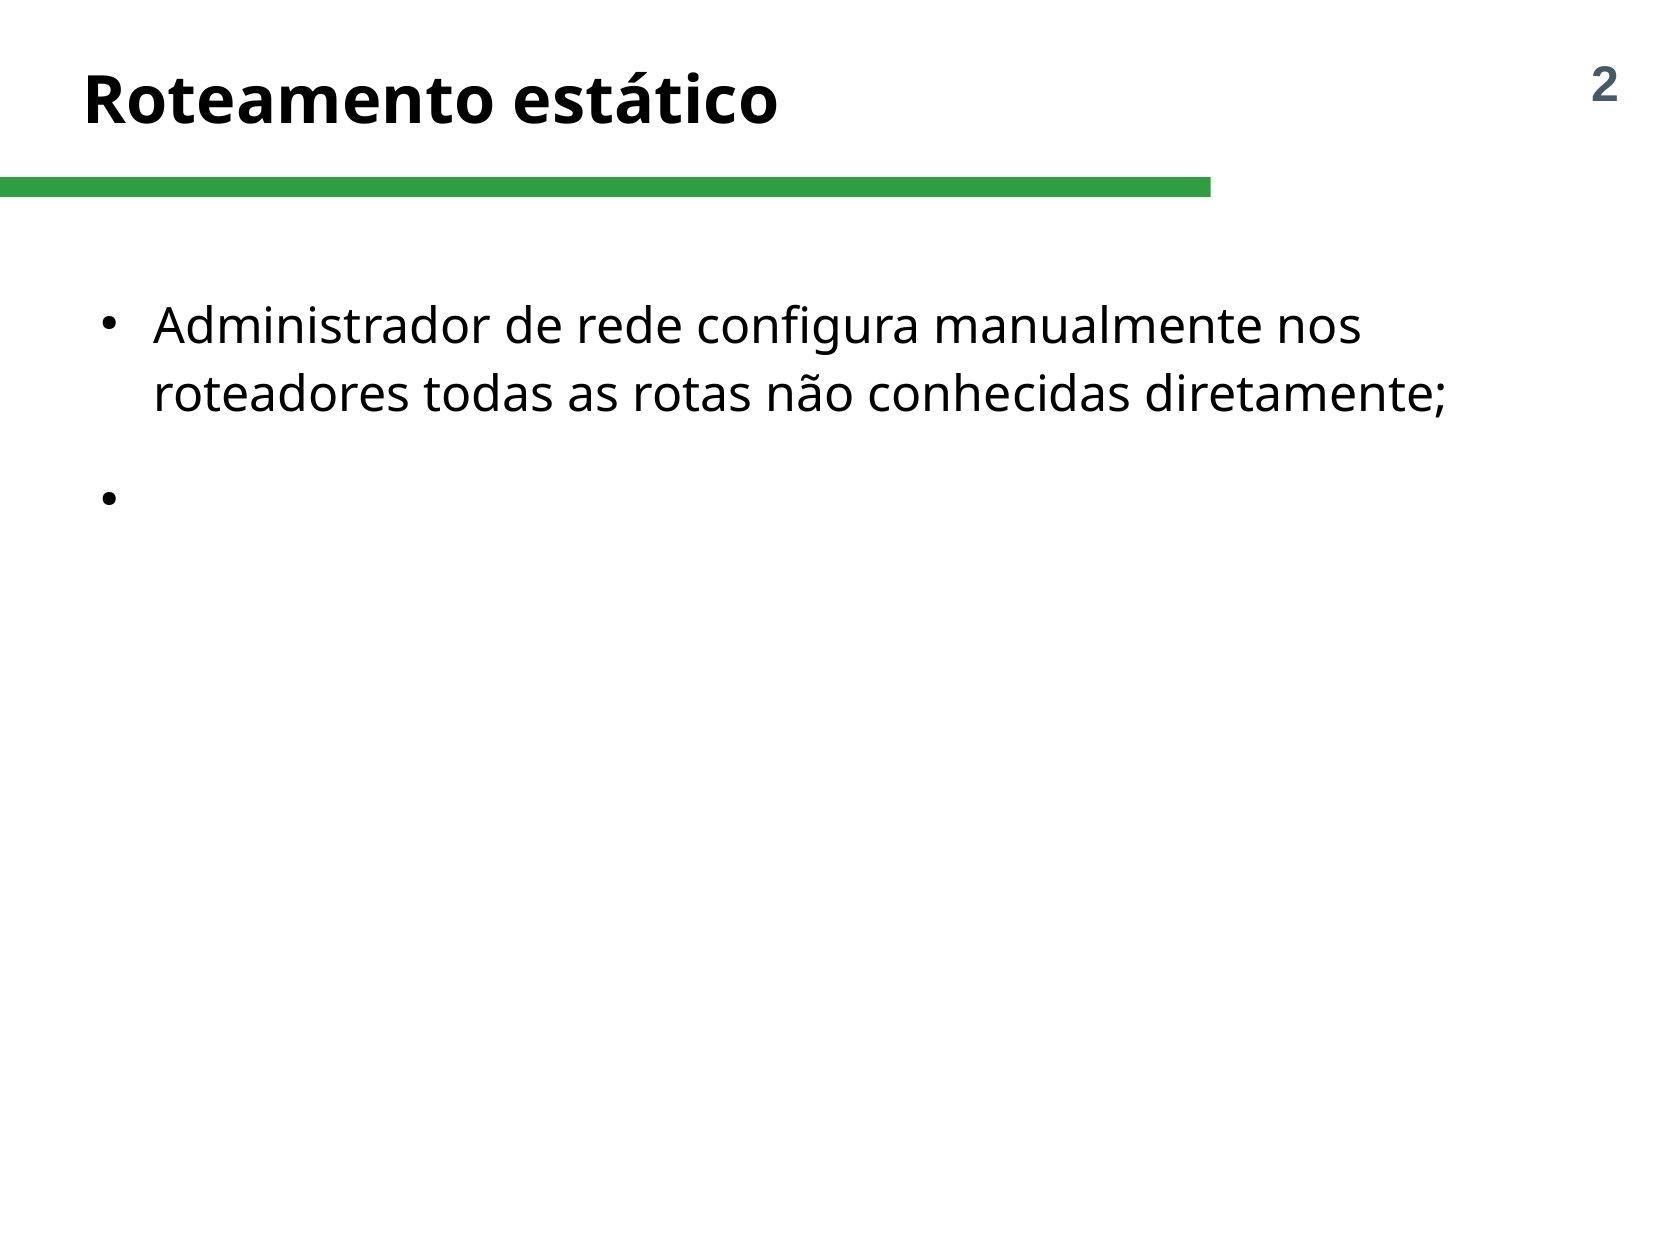

# Roteamento estático
Administrador de rede configura manualmente nos roteadores todas as rotas não conhecidas diretamente;